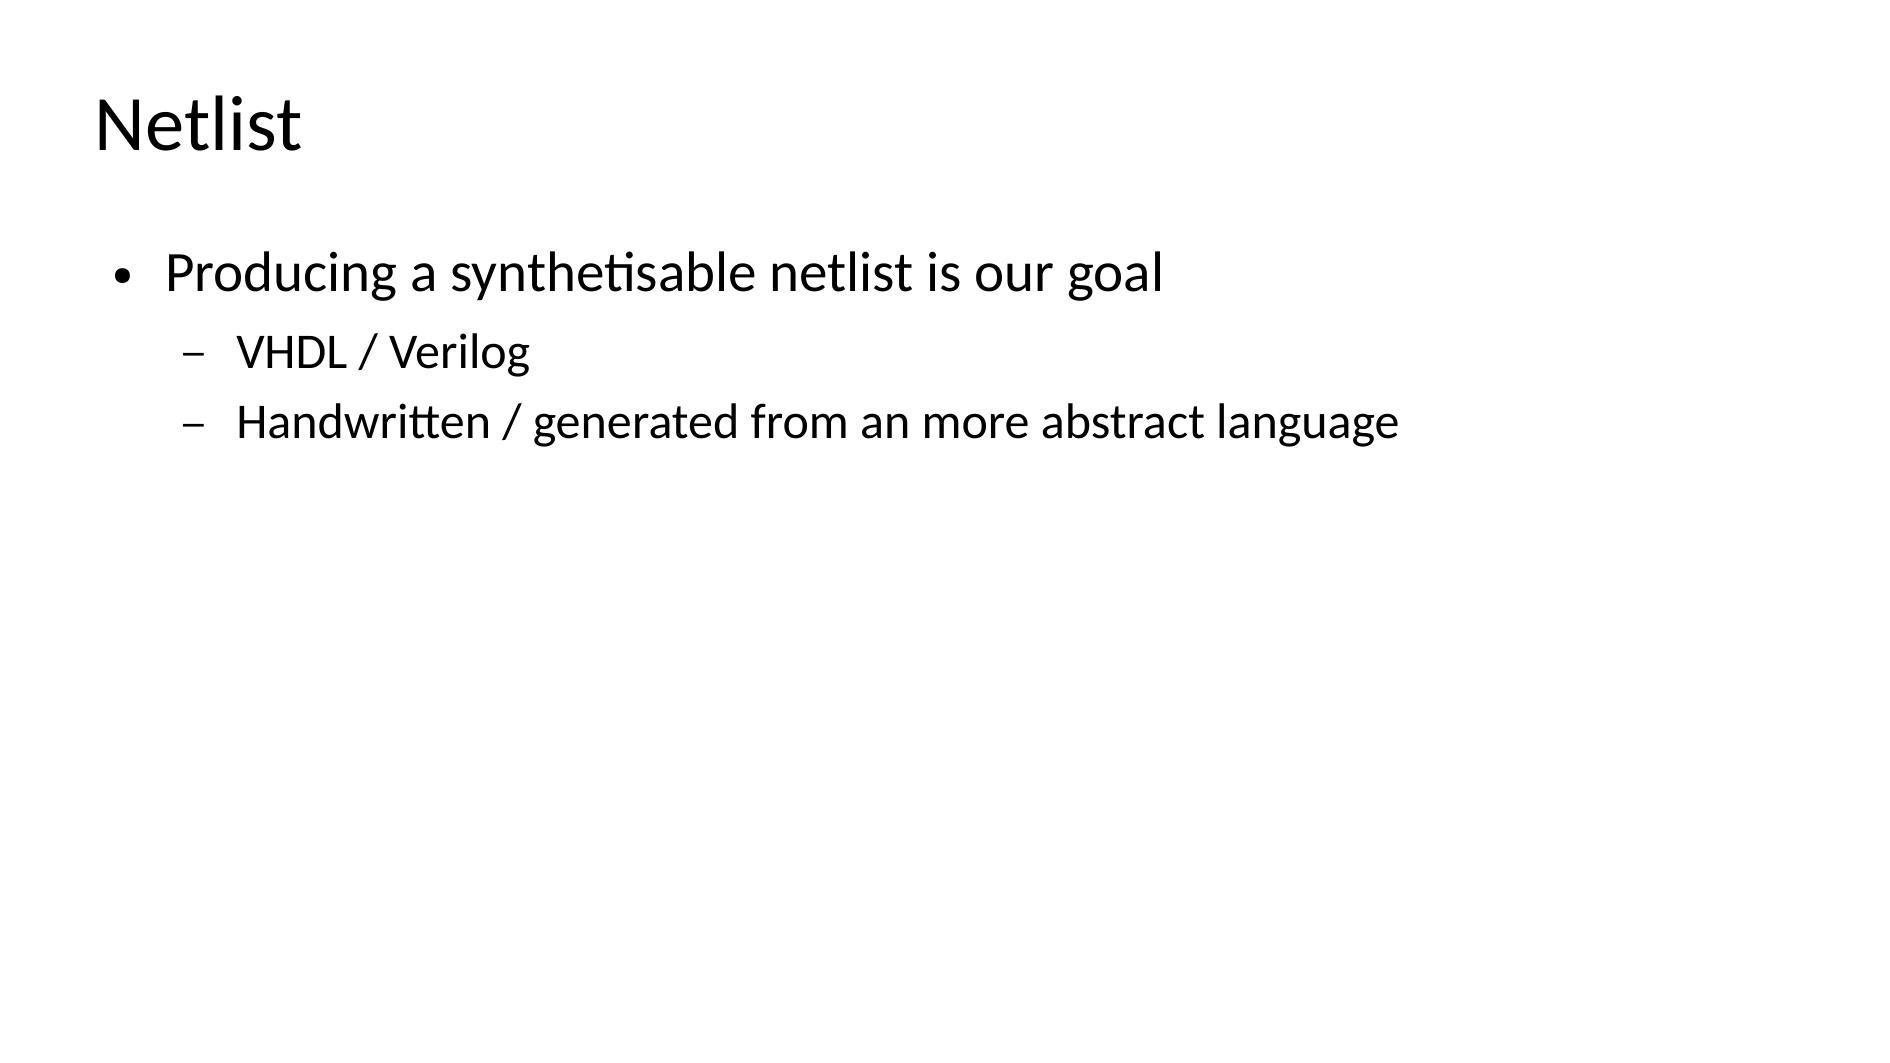

# Netlist
Producing a synthetisable netlist is our goal
VHDL / Verilog
Handwritten / generated from an more abstract language